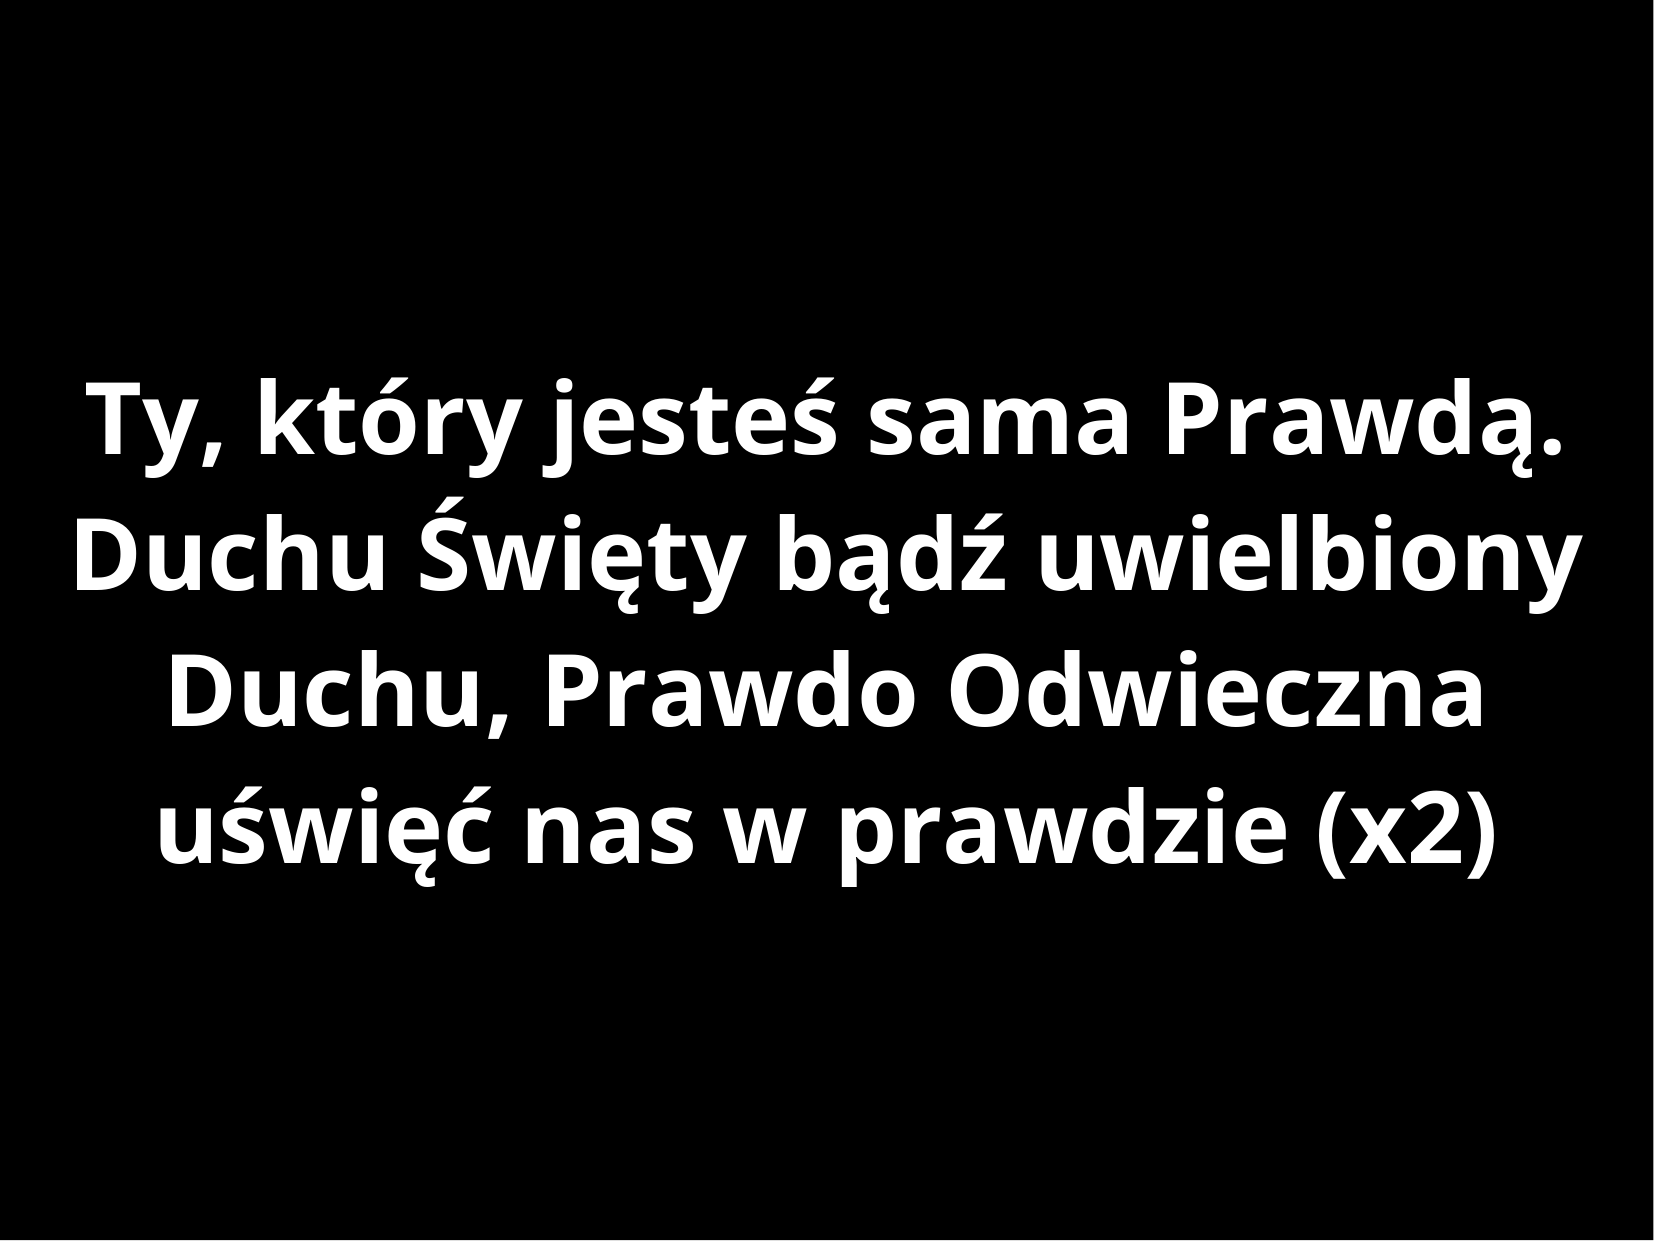

# Ty, który jesteś sama Prawdą. Duchu Święty bądź uwielbiony Duchu, Prawdo Odwieczna uświęć nas w prawdzie (x2)